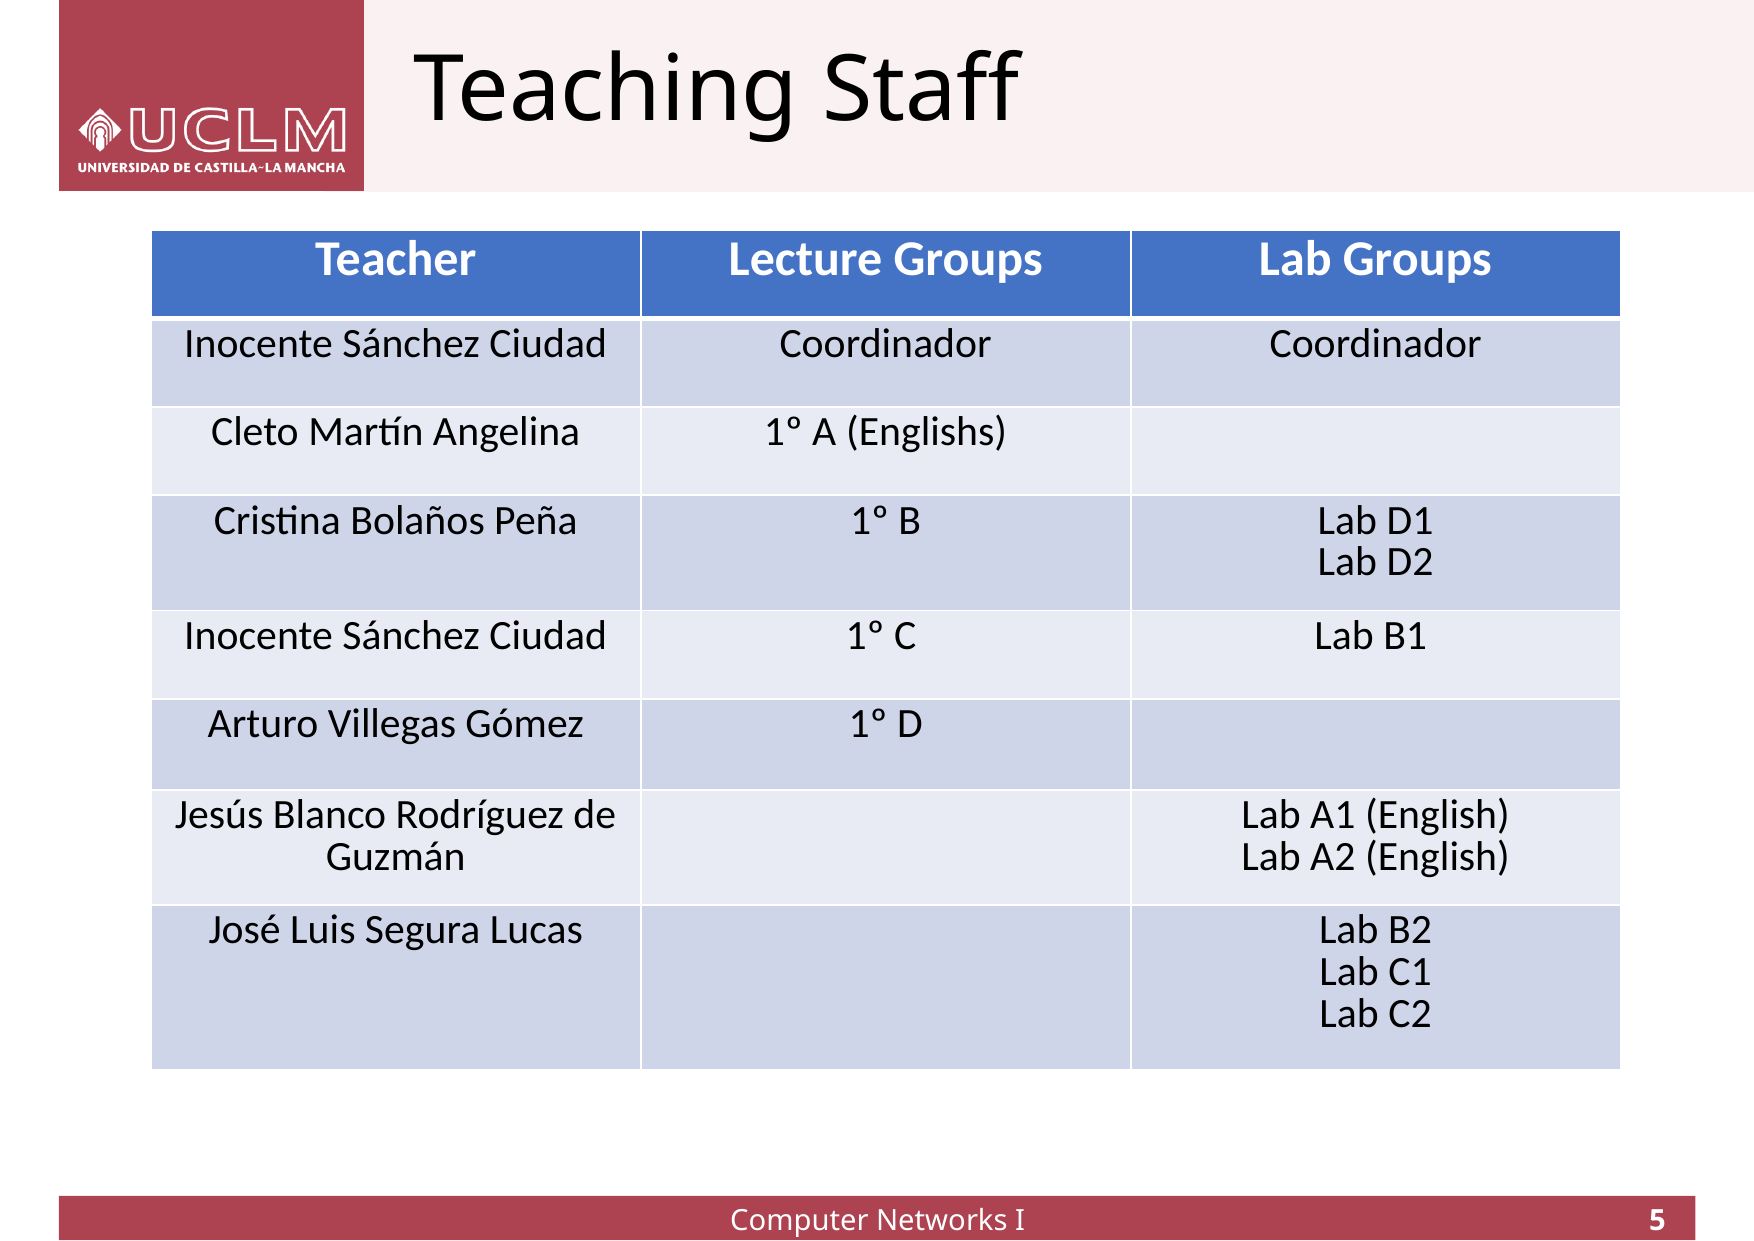

# Teaching Staff
| Teacher | Lecture Groups | Lab Groups |
| --- | --- | --- |
| Inocente Sánchez Ciudad | Coordinador | Coordinador |
| Cleto Martín Angelina | 1º A (Englishs) | |
| Cristina Bolaños Peña | 1º B | Lab D1 Lab D2 |
| Inocente Sánchez Ciudad | 1º C | Lab B1 |
| Arturo Villegas Gómez | 1º D | |
| Jesús Blanco Rodríguez de Guzmán | | Lab A1 (English) Lab A2 (English) |
| José Luis Segura Lucas | | Lab B2 Lab C1 Lab C2 |
Computer Networks I